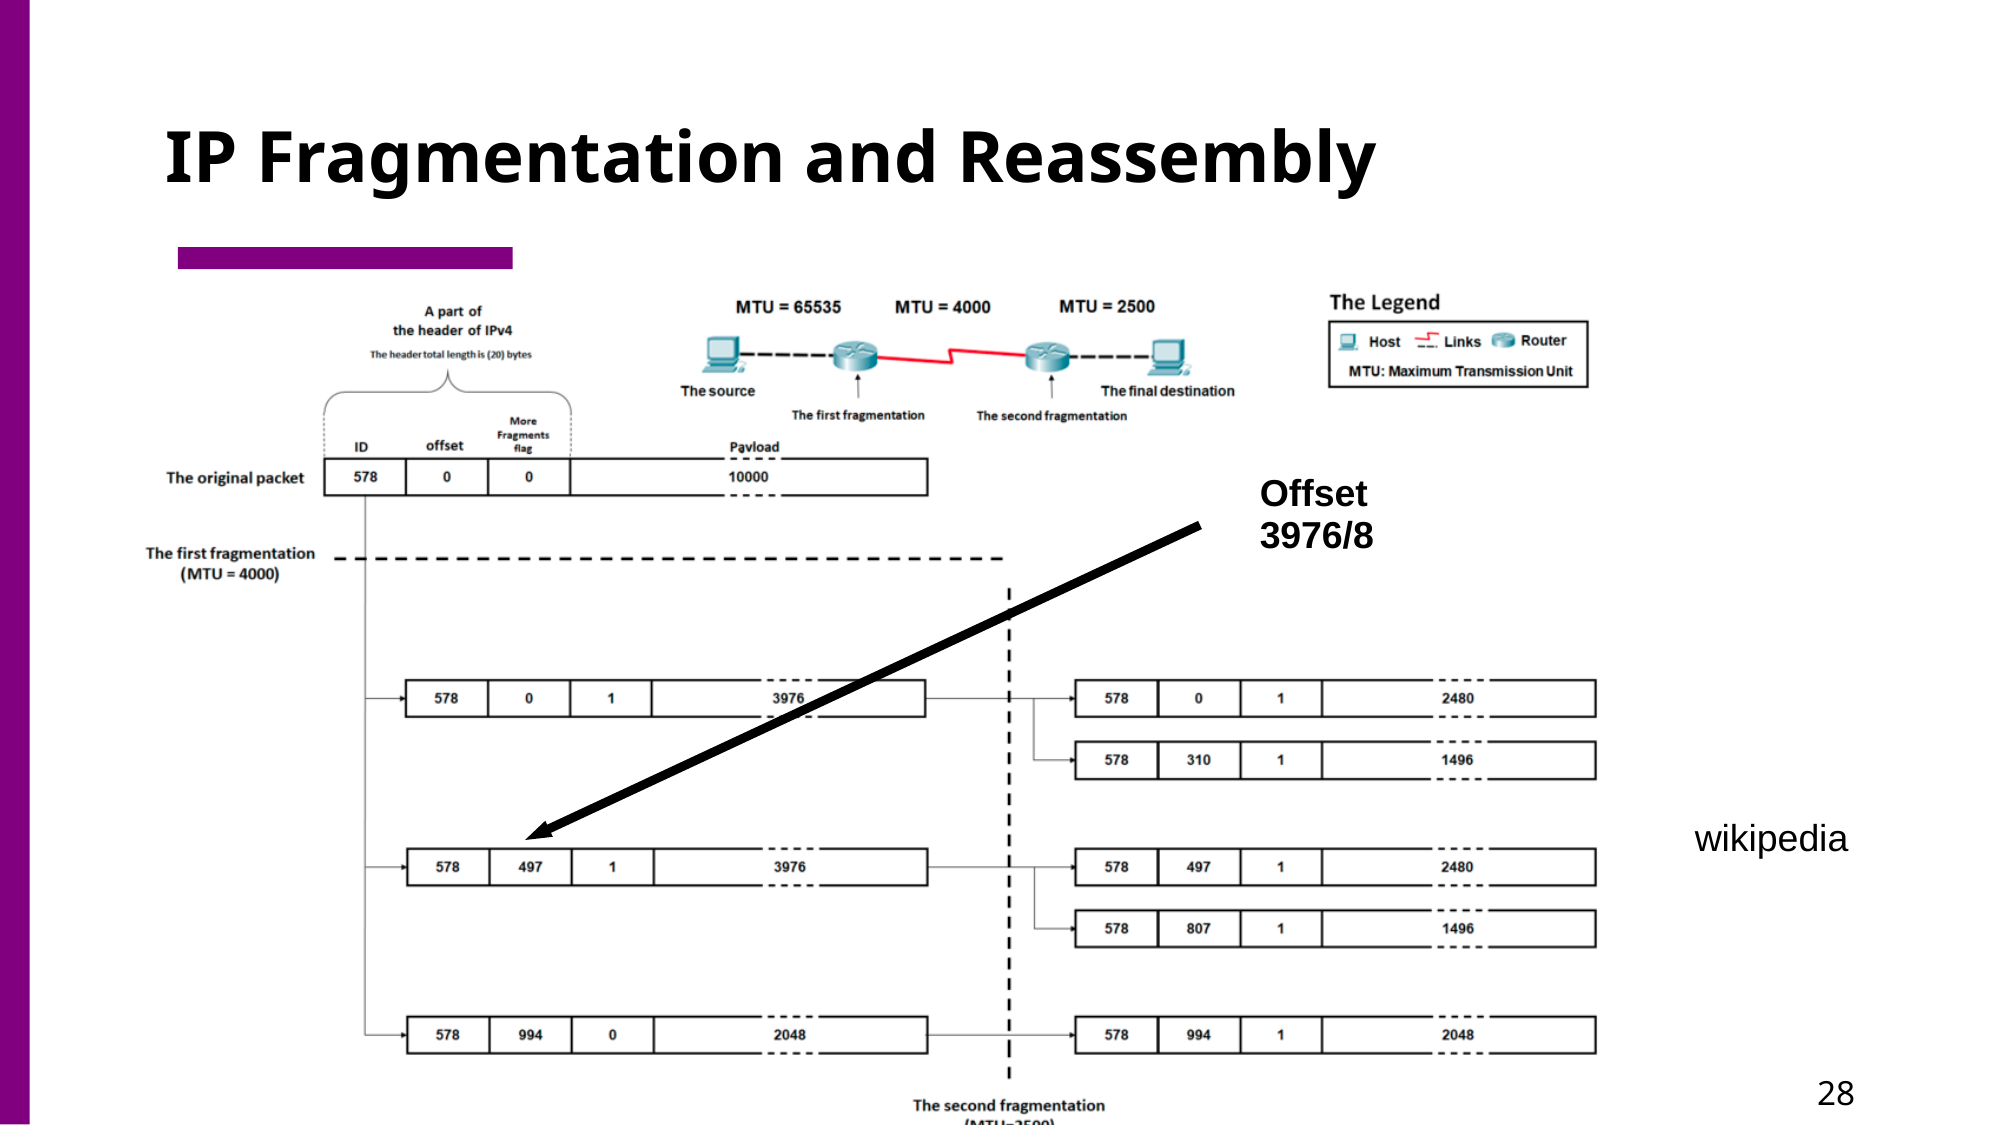

IP Fragmentation and Reassembly
Offset
3976/8
wikipedia